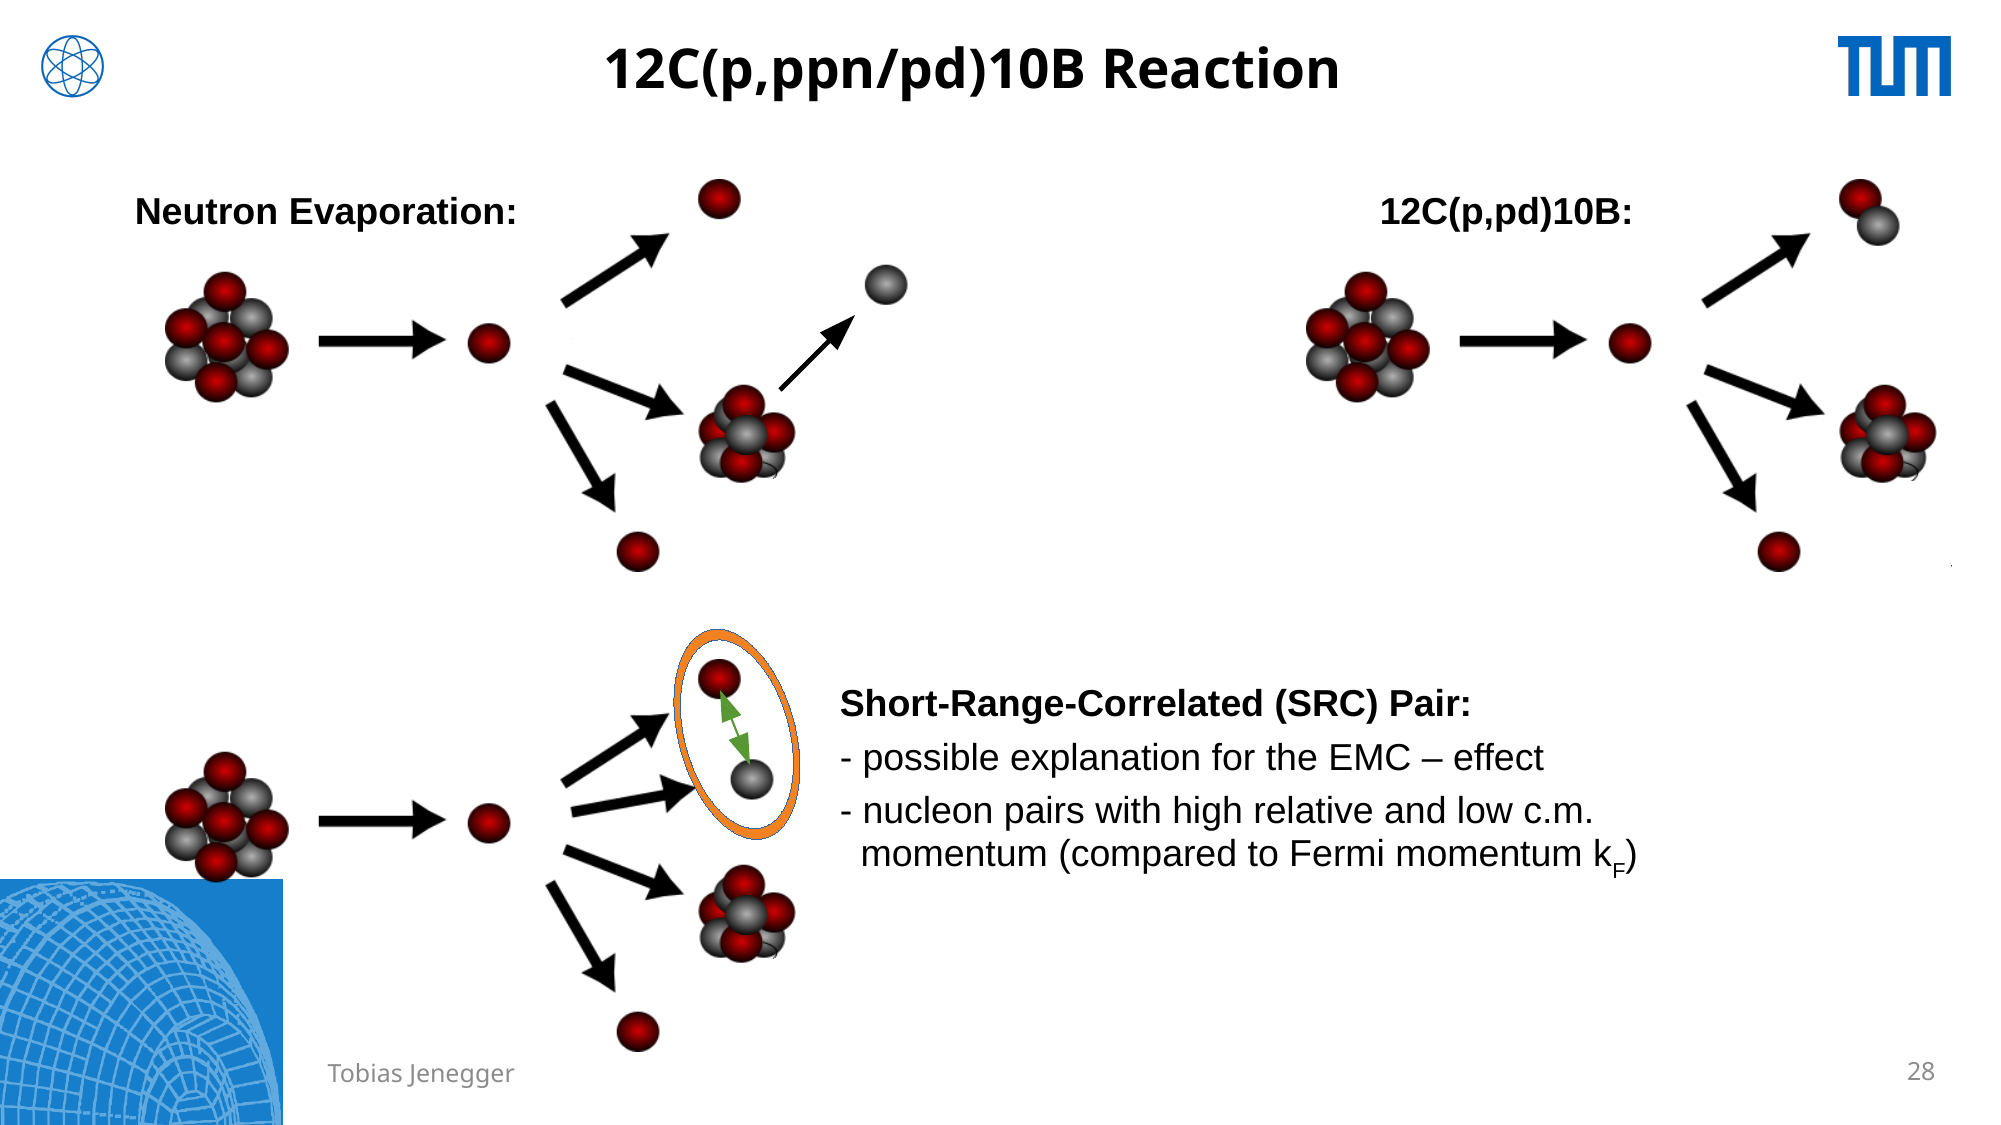

# 12C(p,ppn/pd)10B Reaction
Neutron Evaporation:
12C(p,pd)10B:
Short-Range-Correlated (SRC) Pair:
- possible explanation for the EMC – effect
- nucleon pairs with high relative and low c.m. momentum (compared to Fermi momentum kF)
Tobias Jenegger